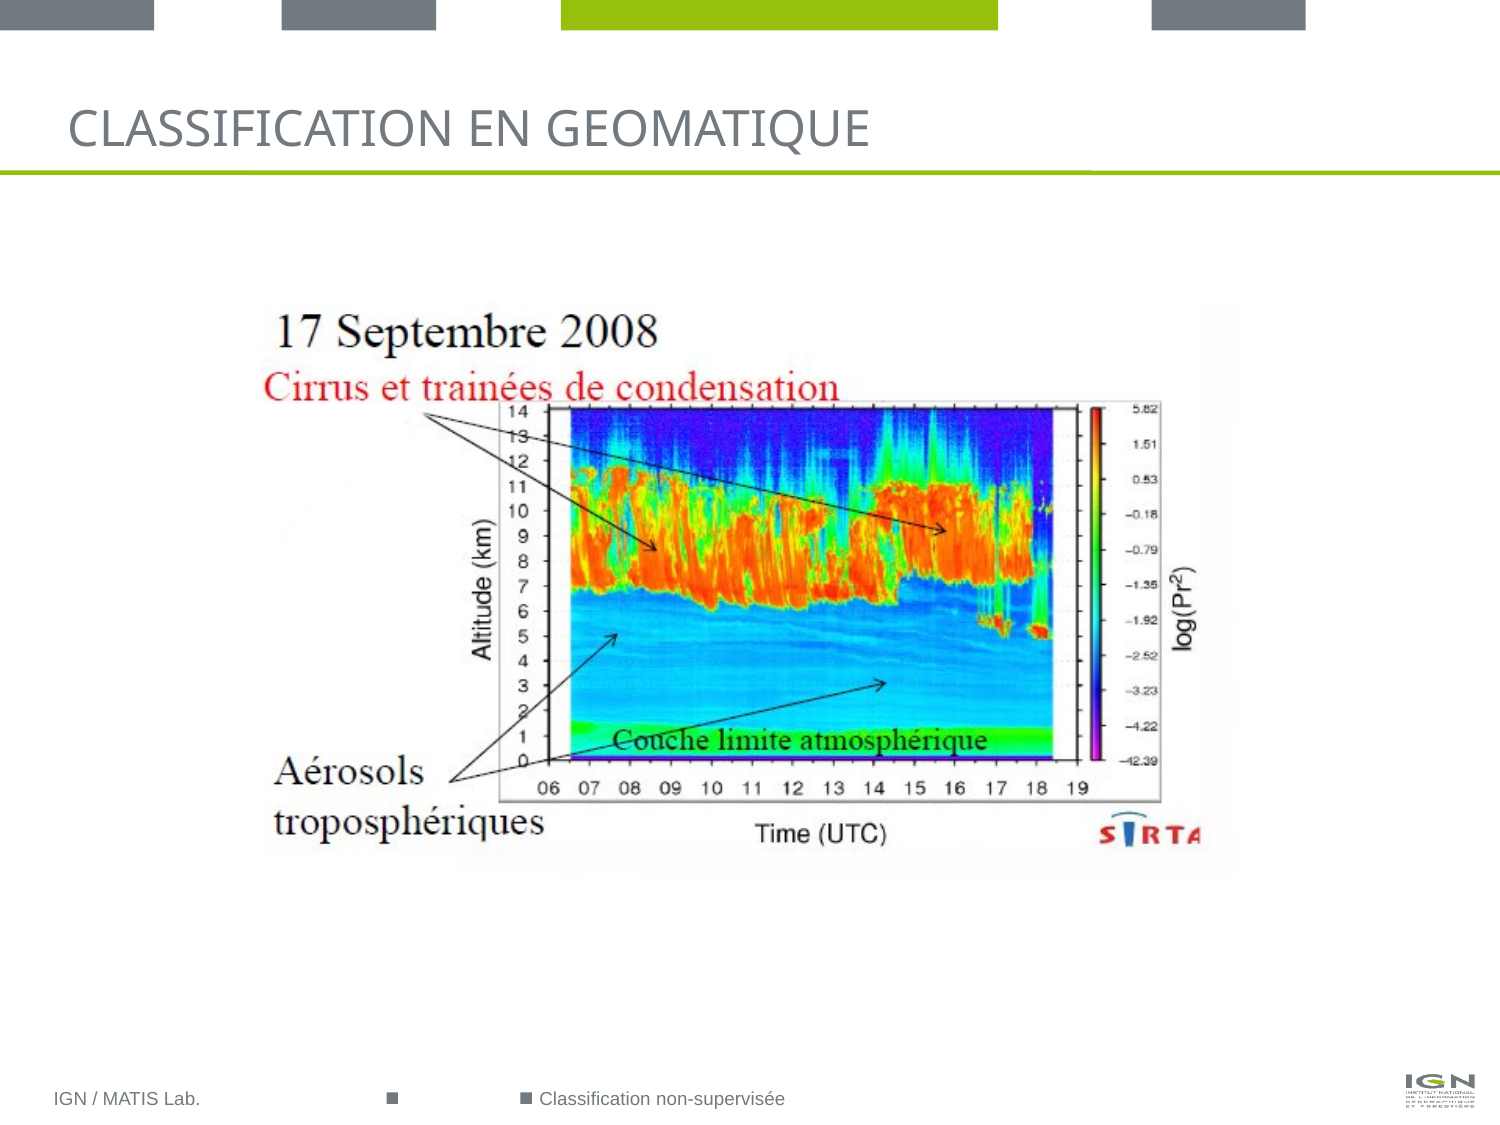

CLASSIFICATION EN GEOMATIQUE
IGN / MATIS Lab.
Classification non-supervisée